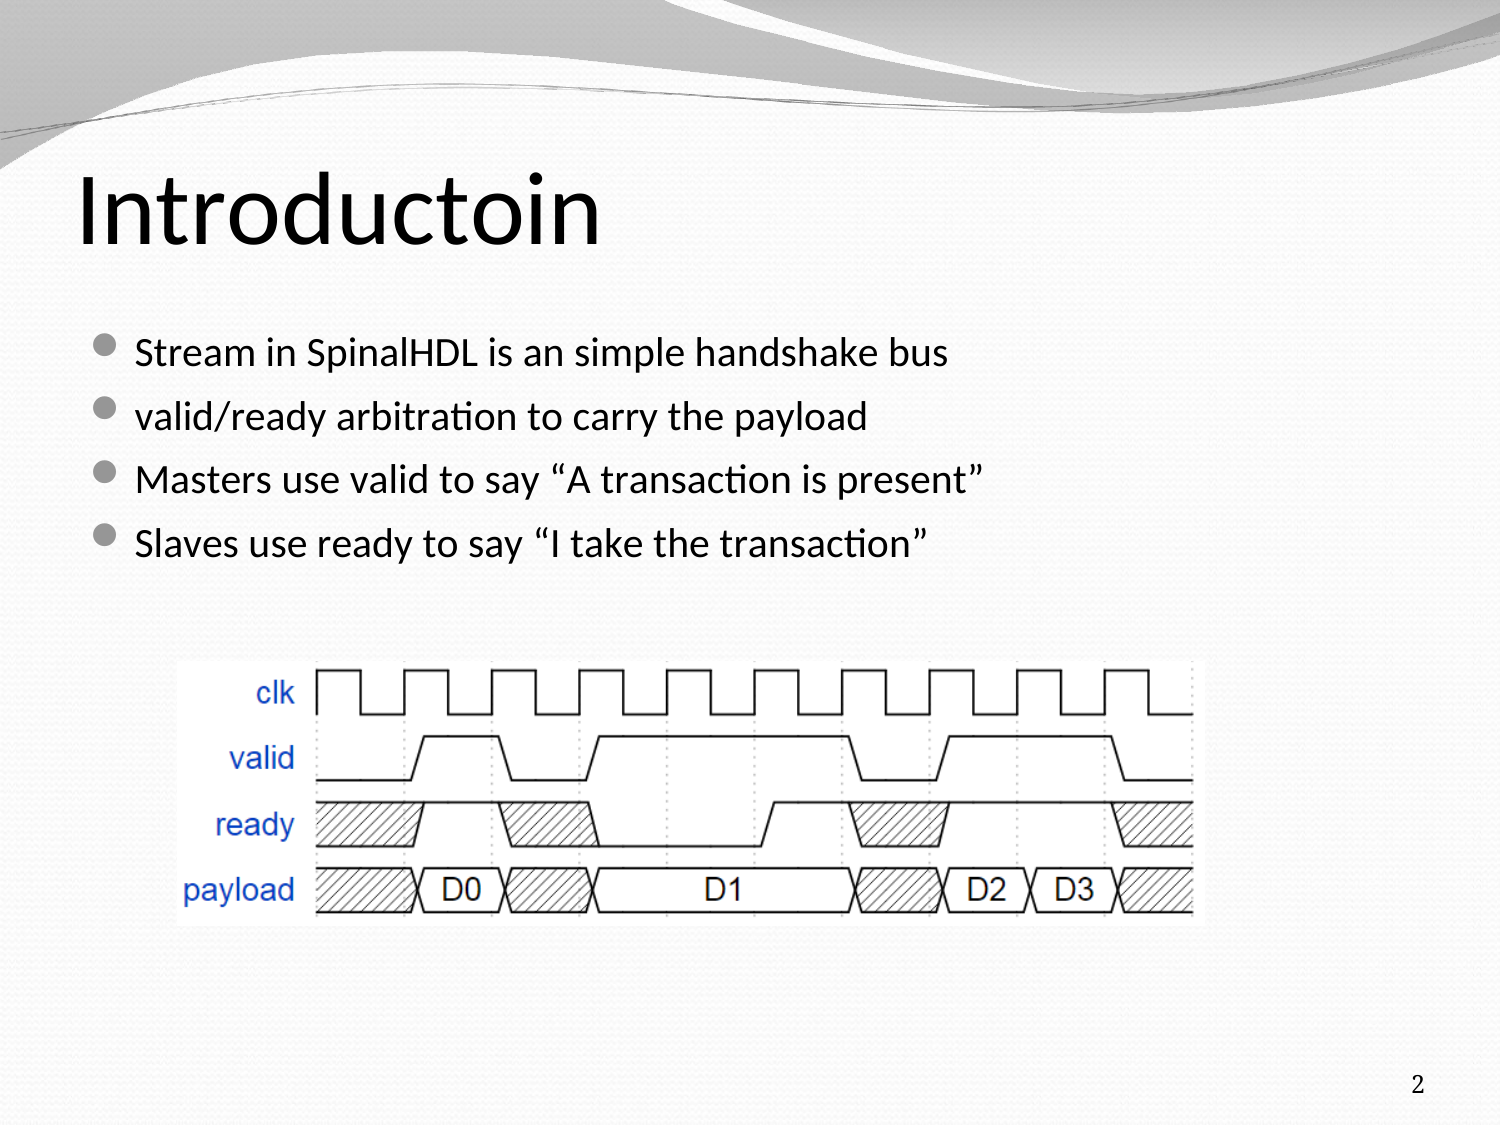

Introductoin
# Stream in SpinalHDL is an simple handshake bus
valid/ready arbitration to carry the payload
Masters use valid to say “A transaction is present”
Slaves use ready to say “I take the transaction”